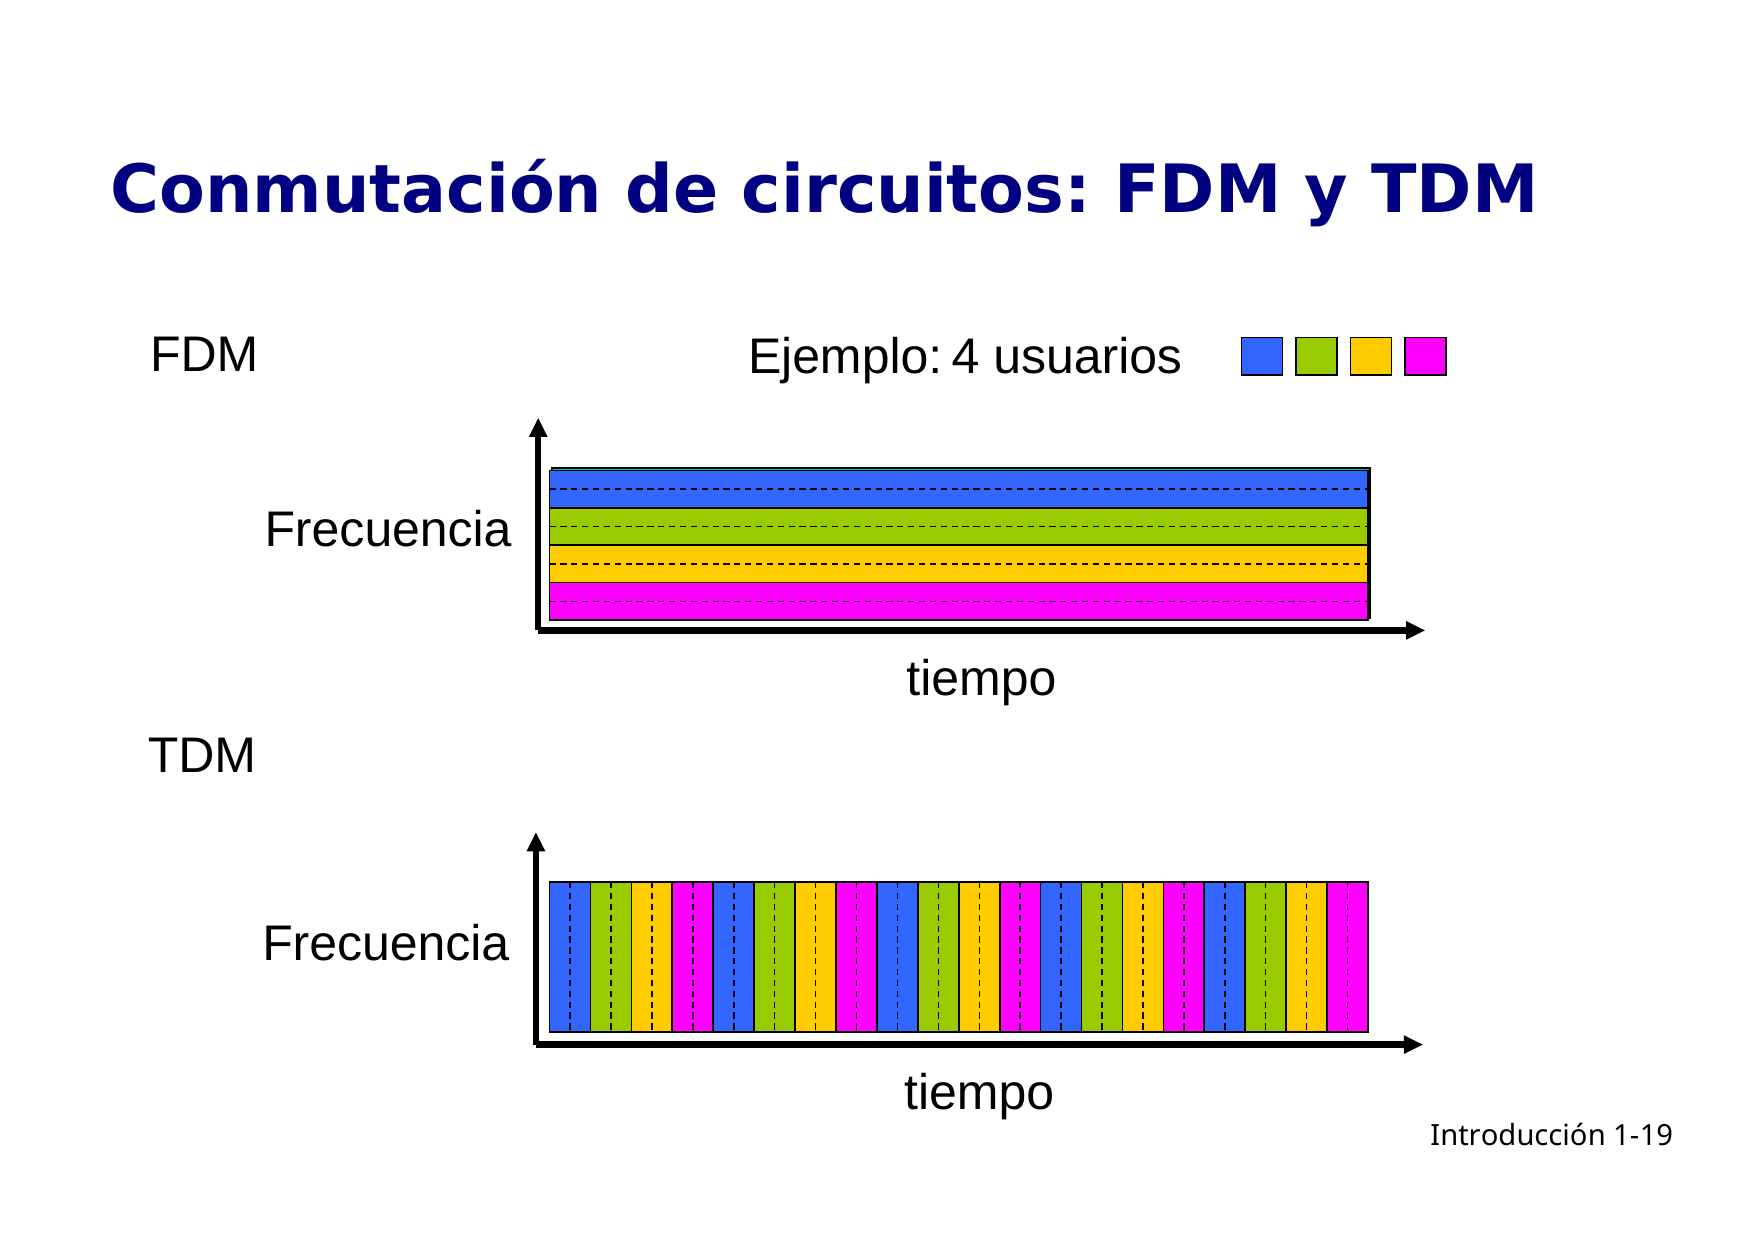

# Conmutación de circuitos: FDM y TDM
FDM
Frecuencia
tiempo
Ejemplo:
4 usuarios
TDM
Frecuencia
tiempo